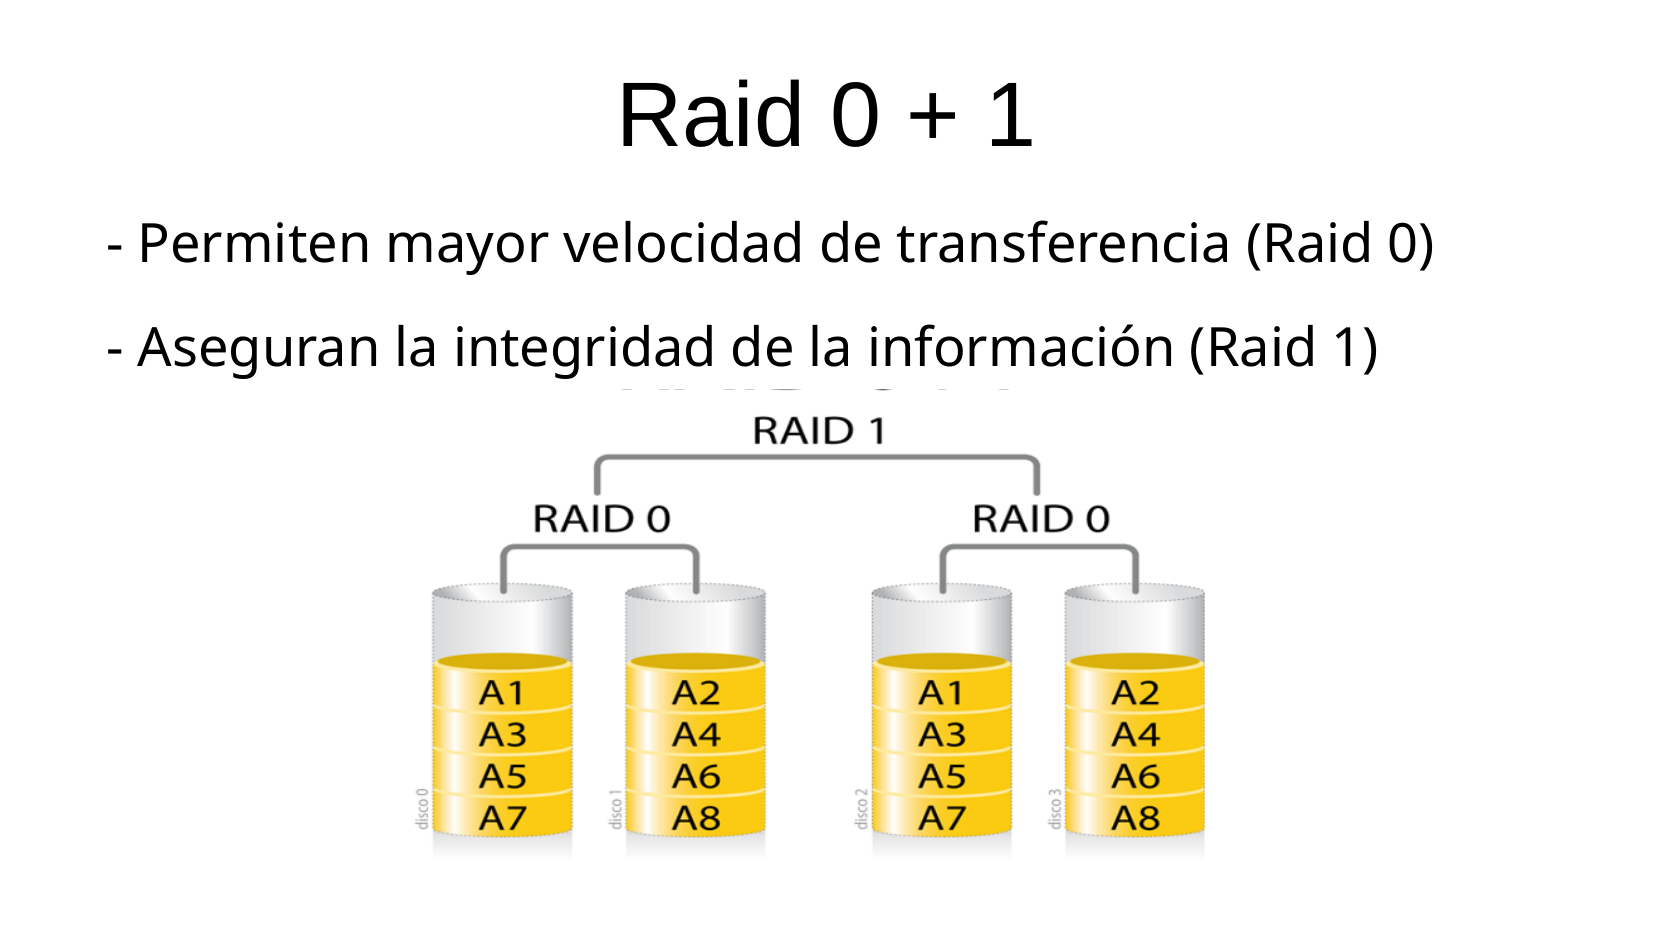

# Raid 0 + 1
- Permiten mayor velocidad de transferencia (Raid 0)
- Aseguran la integridad de la información (Raid 1)